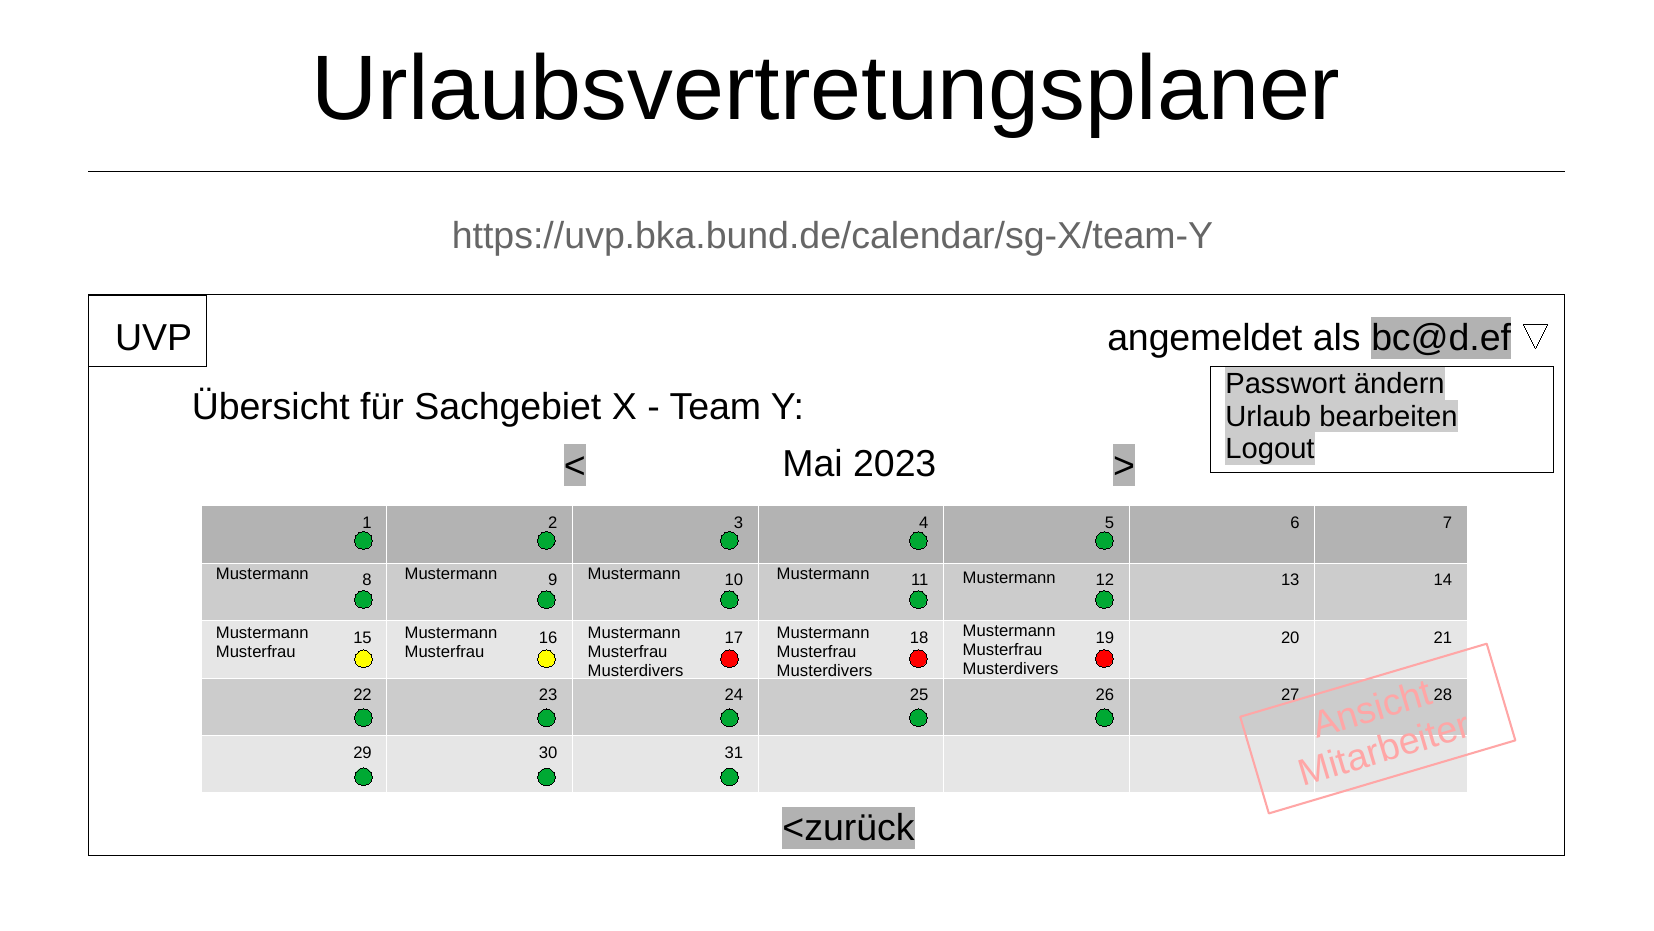

# Urlaubsvertretungsplaner
https://uvp.bka.bund.de/calendar/sg-X/team-Y
UVP
angemeldet als bc@d.ef
Passwort ändern
Urlaub bearbeiten
Logout
Übersicht für Sachgebiet X - Team Y:
Mai 2023
<
>
| 1 | 2 | 3 | 4 | 5 | 6 | 7 |
| --- | --- | --- | --- | --- | --- | --- |
| 8 | 9 | 10 | 11 | 12 | 13 | 14 |
| 15 | 16 | 17 | 18 | 19 | 20 | 21 |
| 22 | 23 | 24 | 25 | 26 | 27 | 28 |
| 29 | 30 | 31 | | | | |
Mustermann
Mustermann
Mustermann
Mustermann
Mustermann
Mustermann
Musterfrau
Musterdivers
Mustermann
Musterfrau
Mustermann
Musterfrau
Mustermann
Musterfrau
Musterdivers
Mustermann
Musterfrau
Musterdivers
Ansicht Mitarbeiter
<zurück